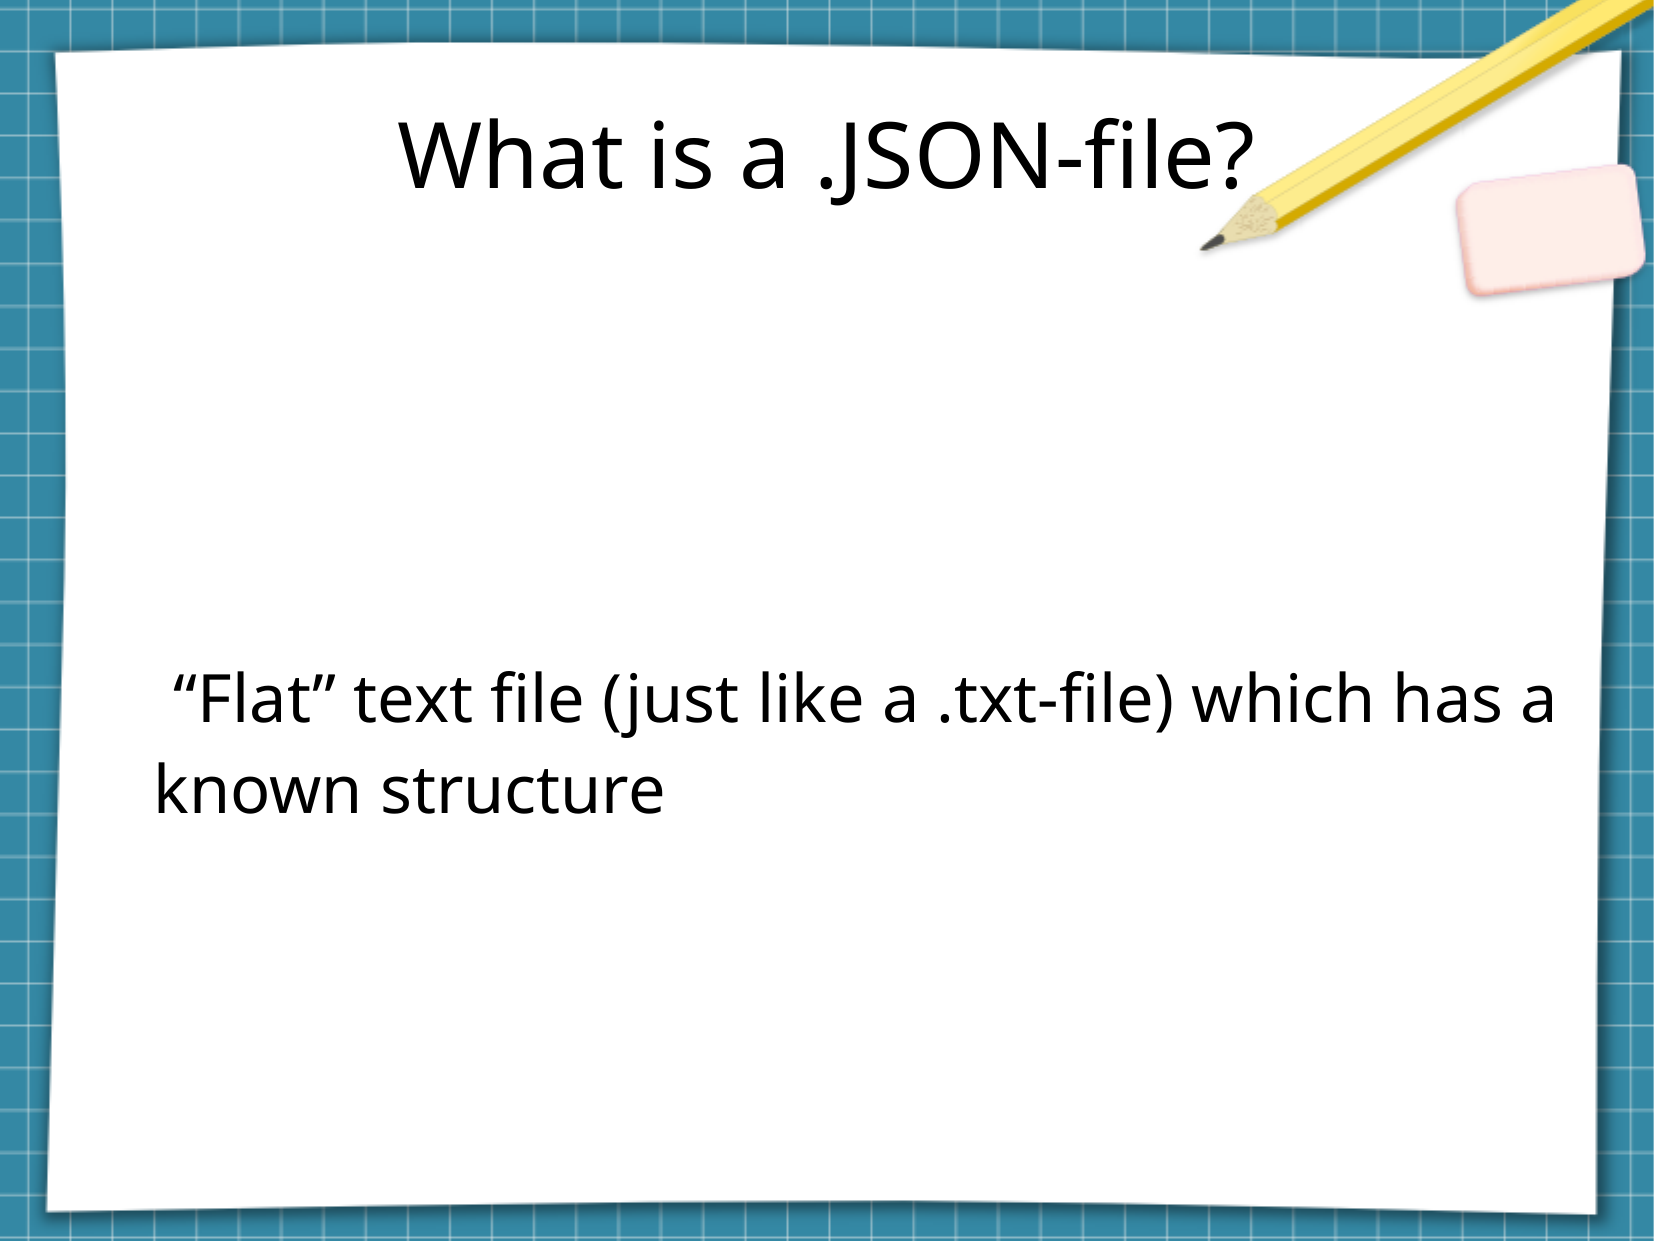

# What is a .JSON-file?
“Flat” text file (just like a .txt-file) which has a known structure